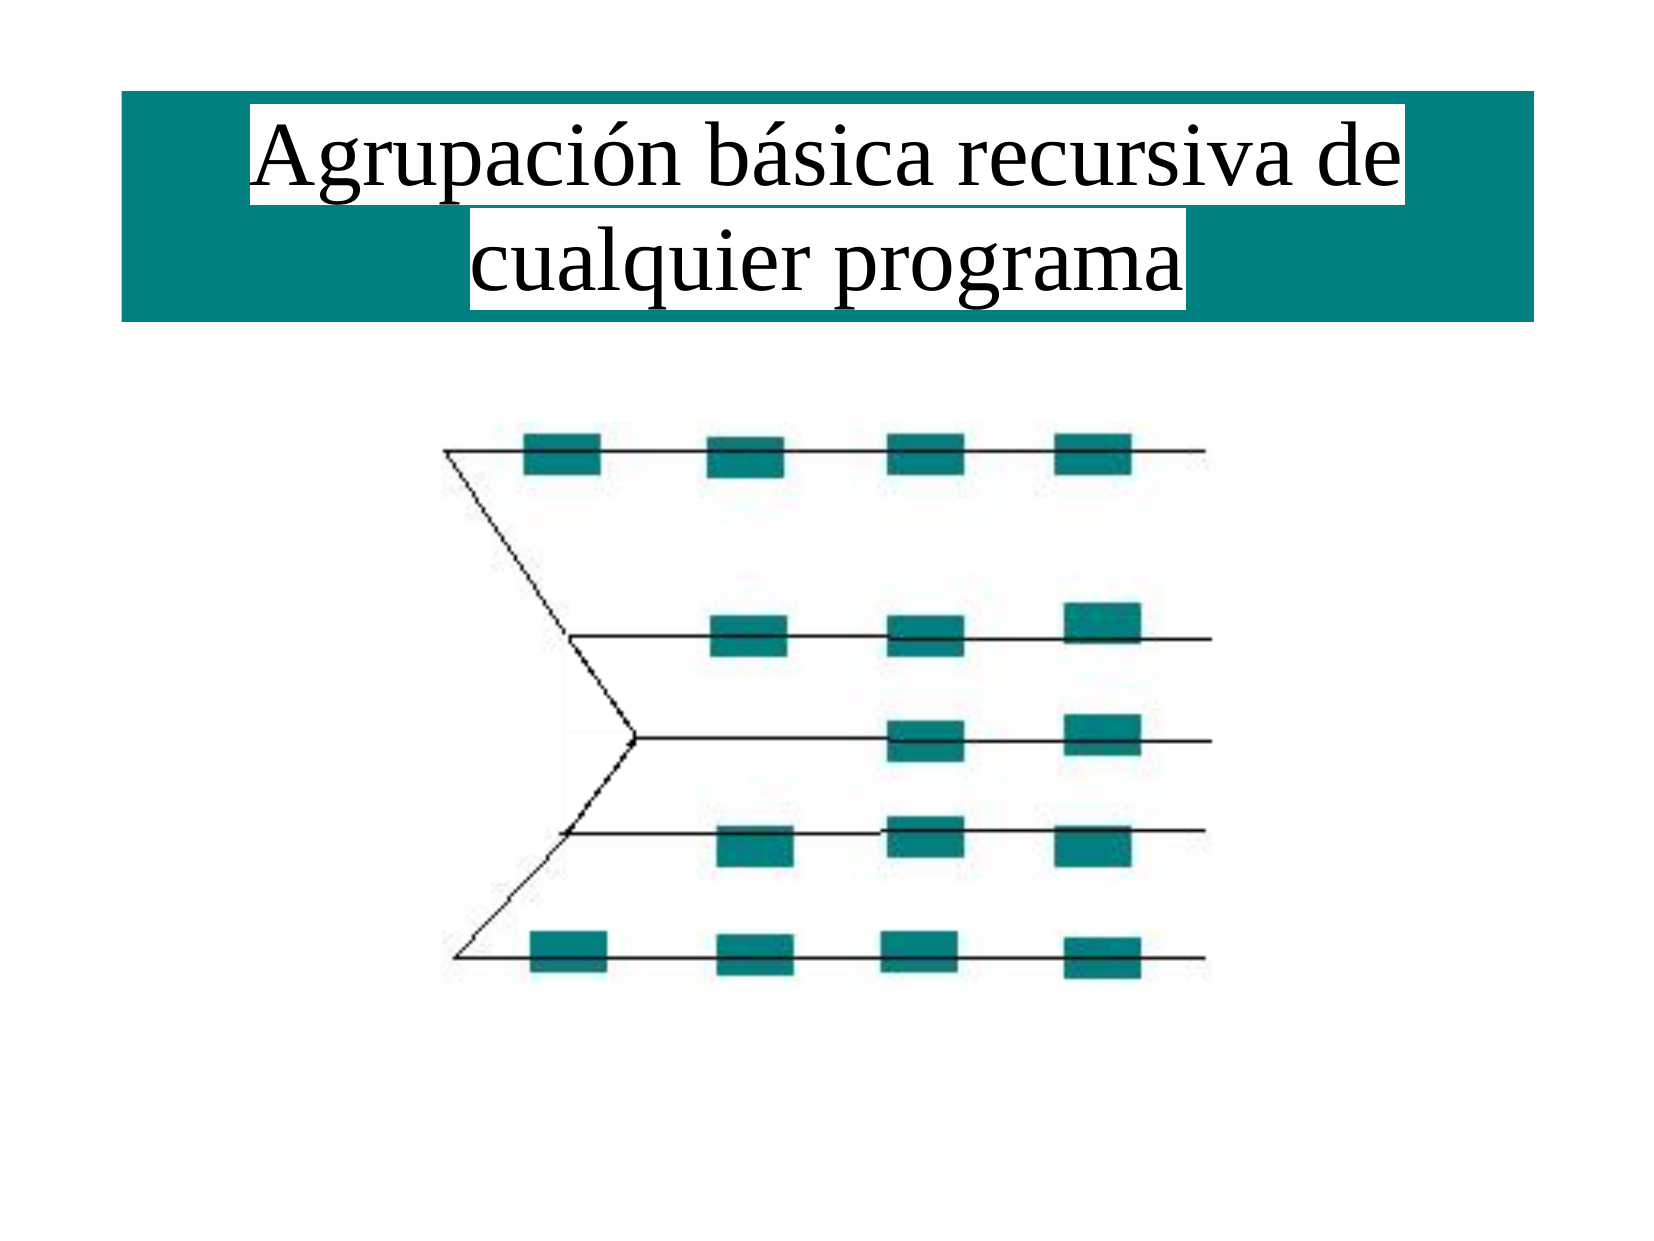

# Agrupación básica recursiva de cualquier programa